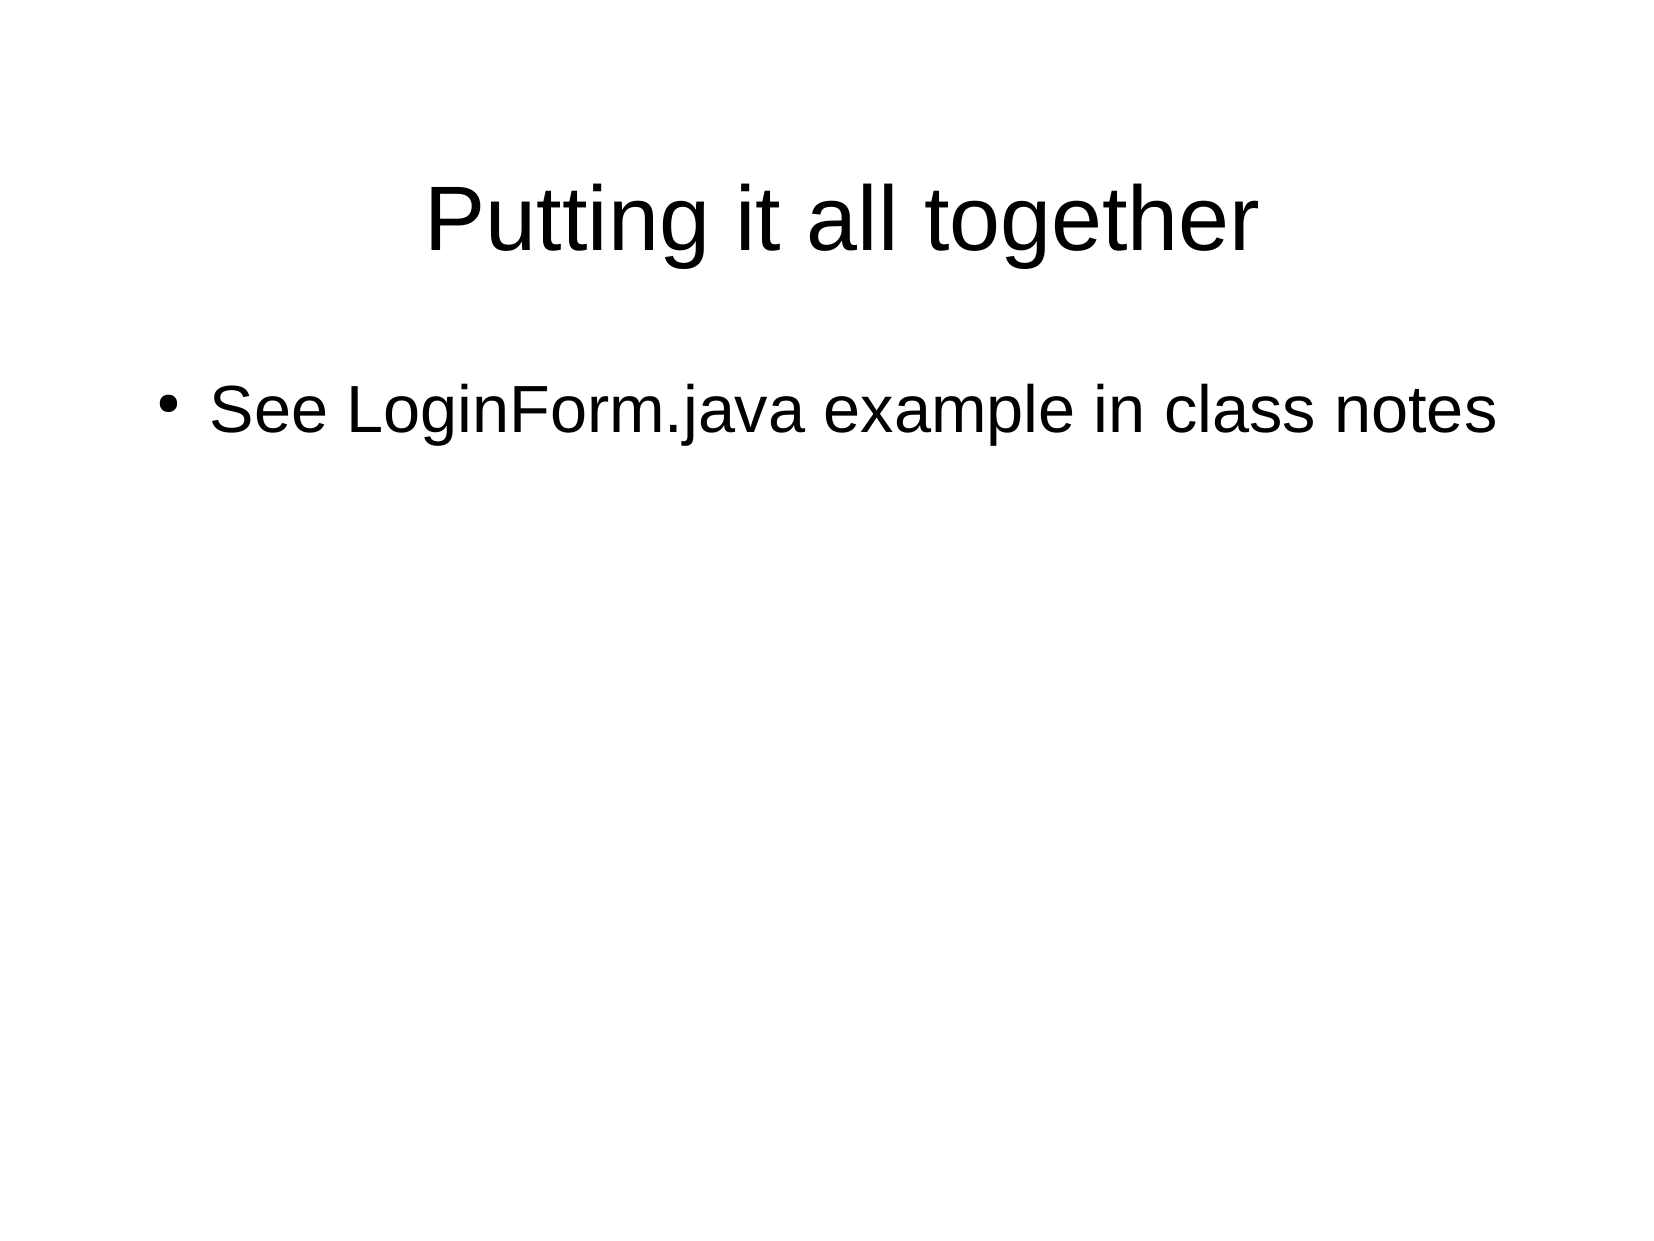

# Putting it all together
See LoginForm.java example in class notes